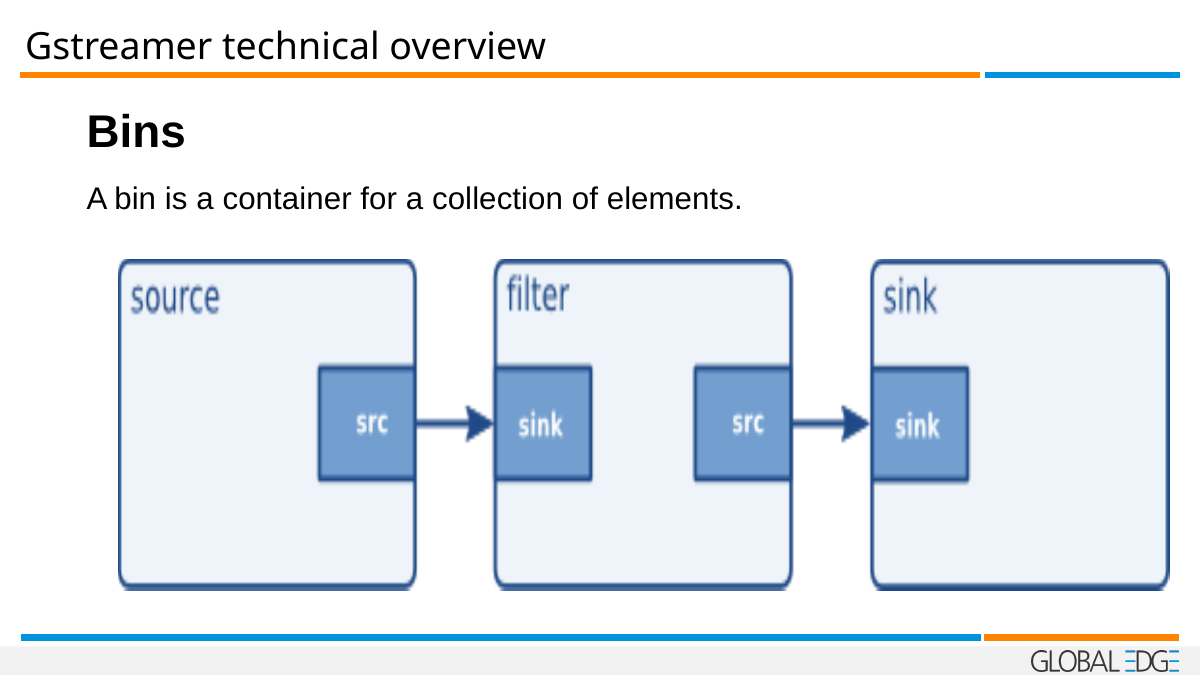

# Gstreamer technical overview
Bins
A bin is a container for a collection of elements.